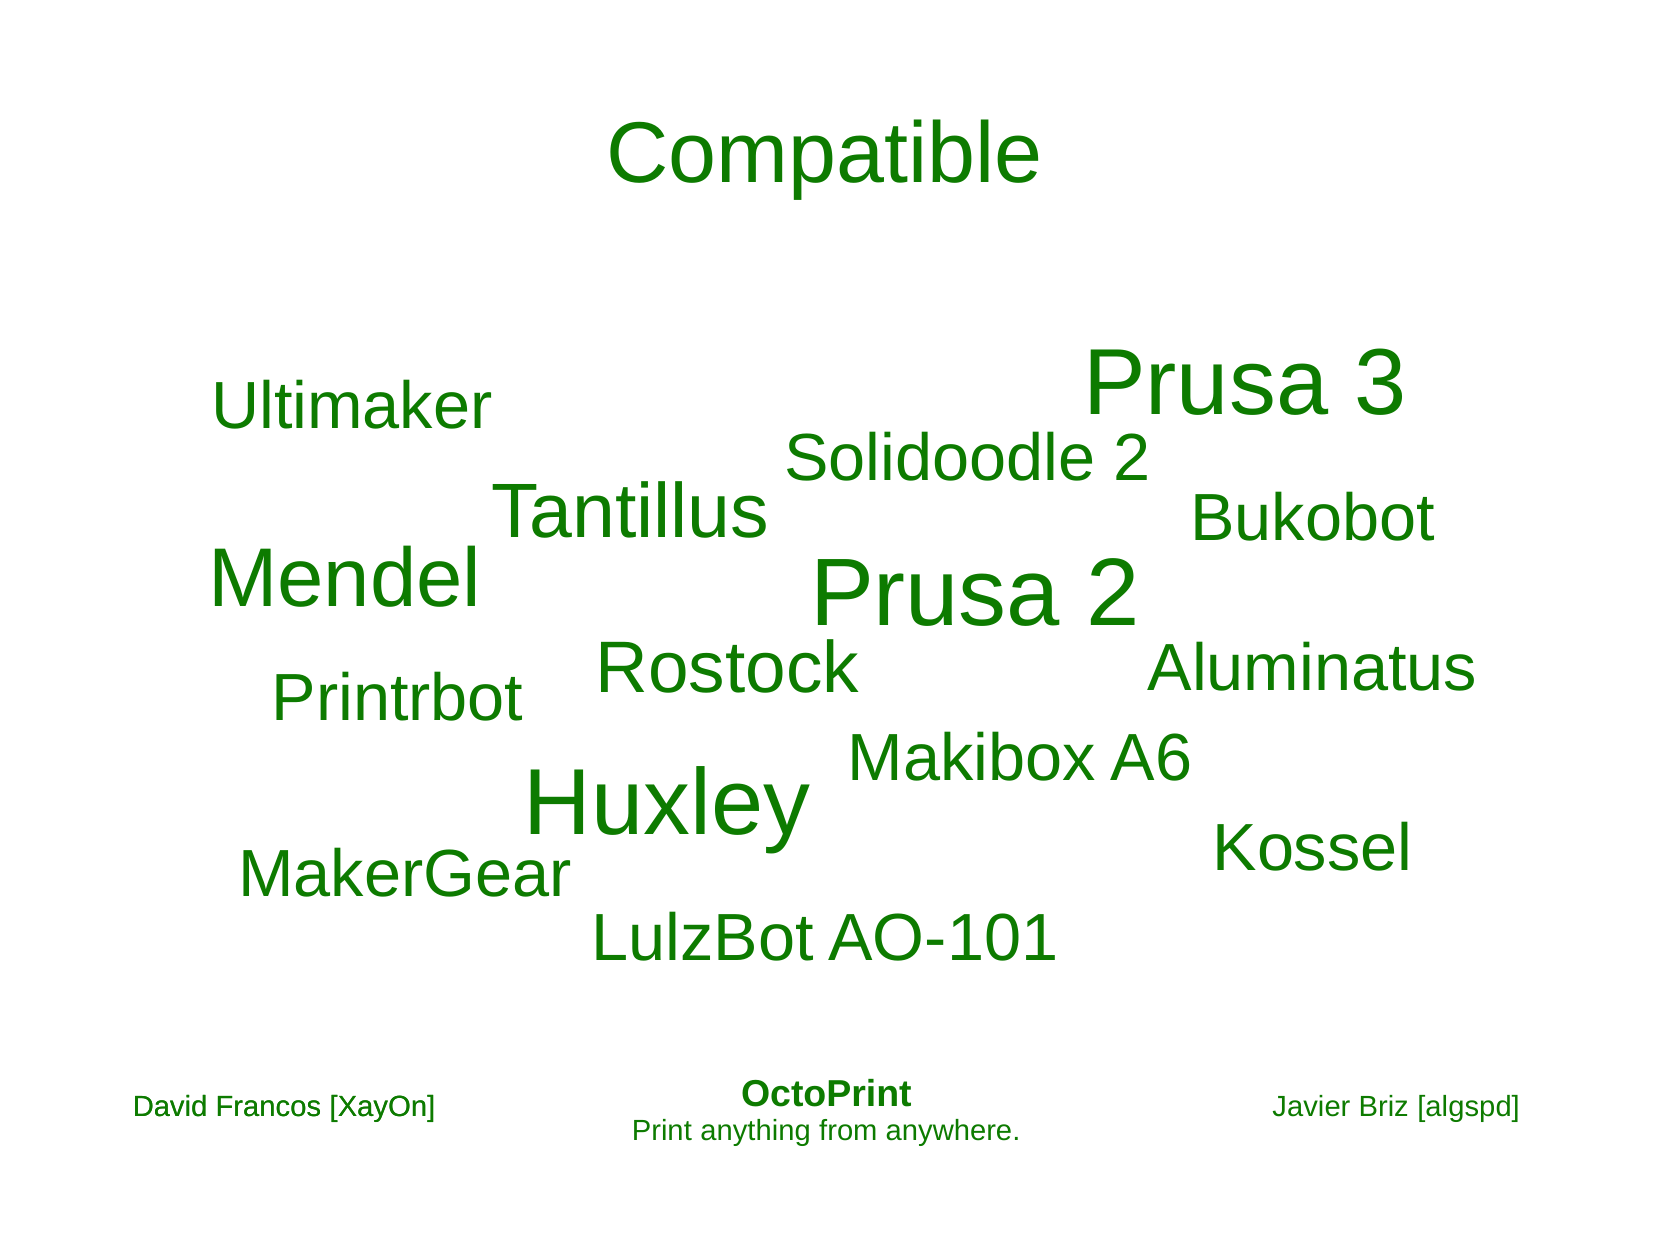

# Compatible
Prusa 3
Ultimaker
Solidoodle 2
Tantillus
Bukobot
Mendel
Prusa 2
Rostock
Aluminatus
Printrbot
Makibox A6
Huxley
Kossel
MakerGear
LulzBot AO-101